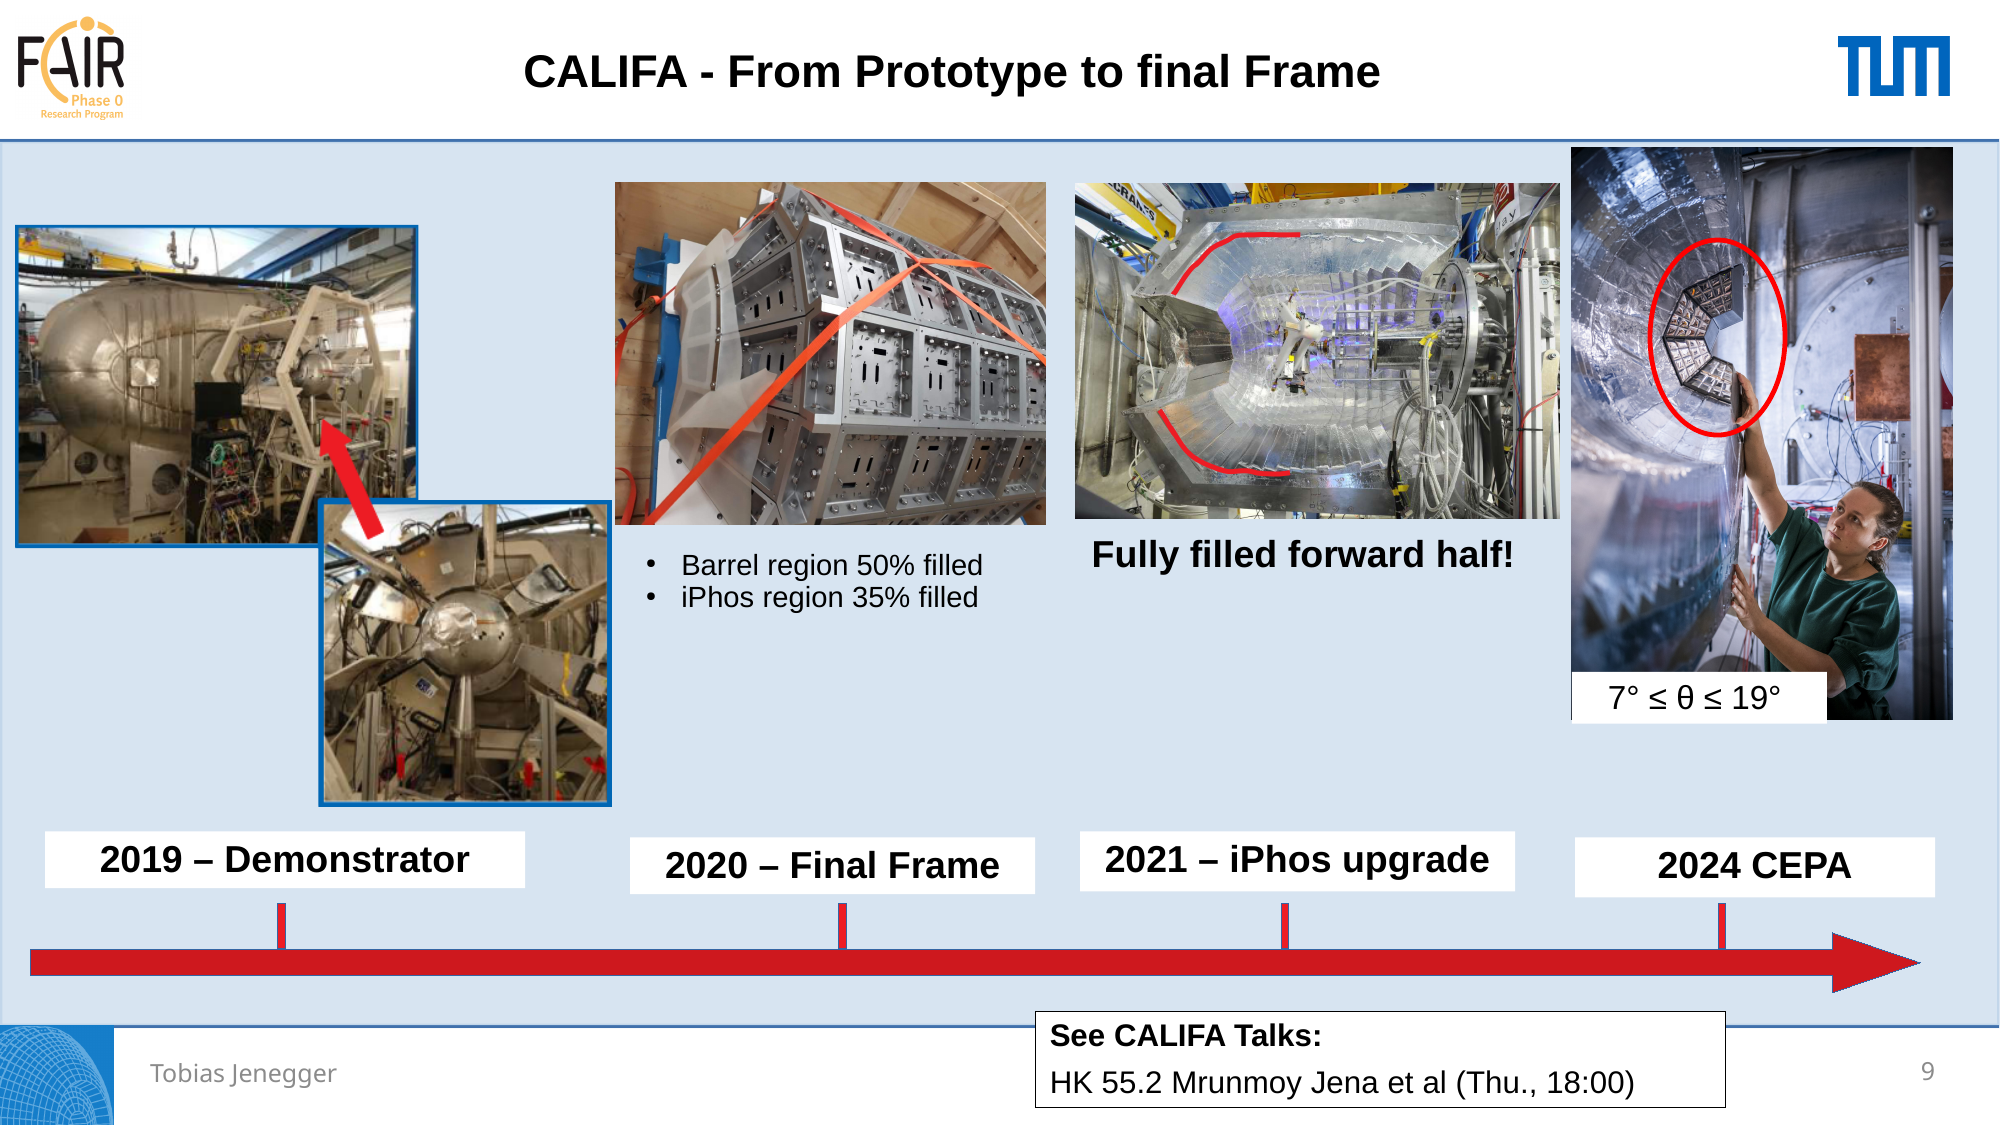

CALIFA - From Prototype to final Frame
Barrel region 50% filled
iPhos region 35% filled
Fully filled forward half!
7° ≤ θ ≤ 19°
2019 – Demonstrator
2021 – iPhos upgrade
2020 – Final Frame
2024 CEPA
See CALIFA Talks:
HK 55.2 Mrunmoy Jena et al (Thu., 18:00)
9